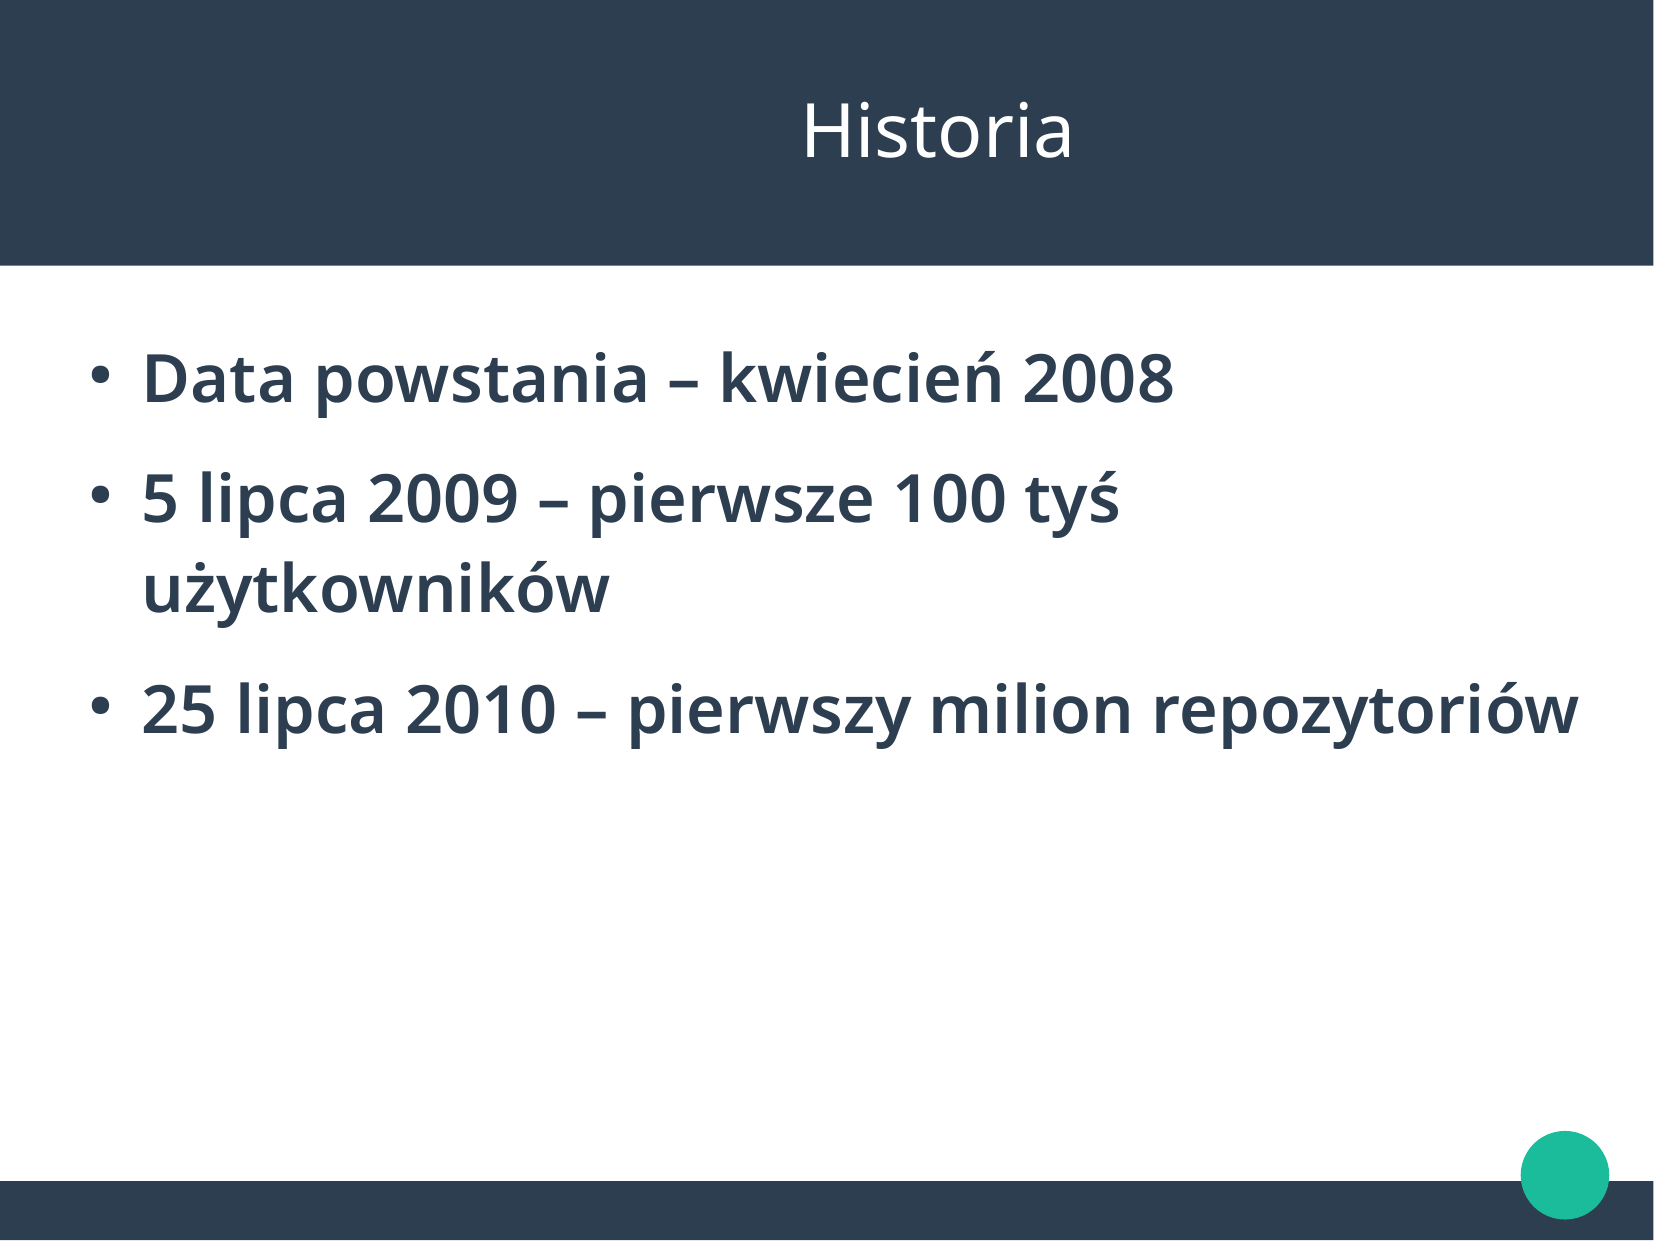

# Historia
Data powstania – kwiecień 2008
5 lipca 2009 – pierwsze 100 tyś użytkowników
25 lipca 2010 – pierwszy milion repozytoriów